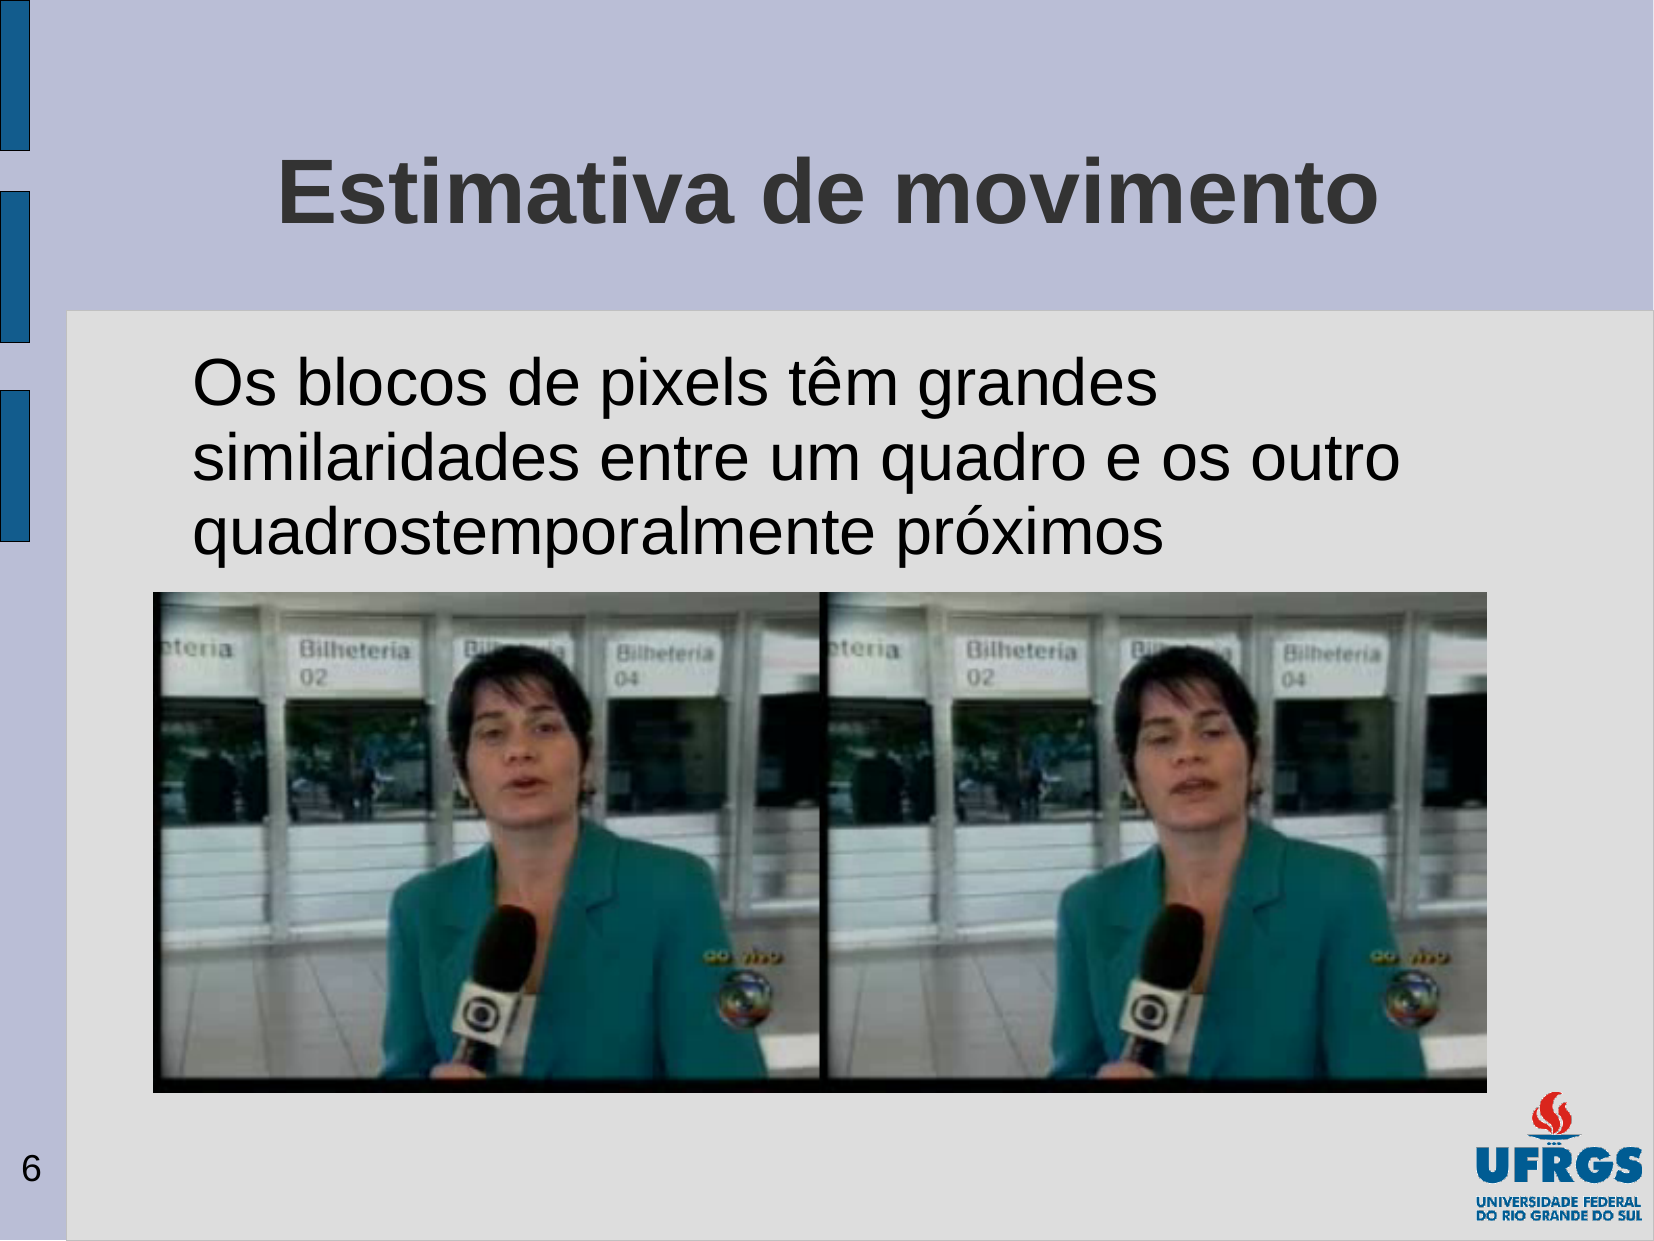

# Estimativa de movimento
Os blocos de pixels têm grandes similaridades entre um quadro e os outro quadrostemporalmente próximos